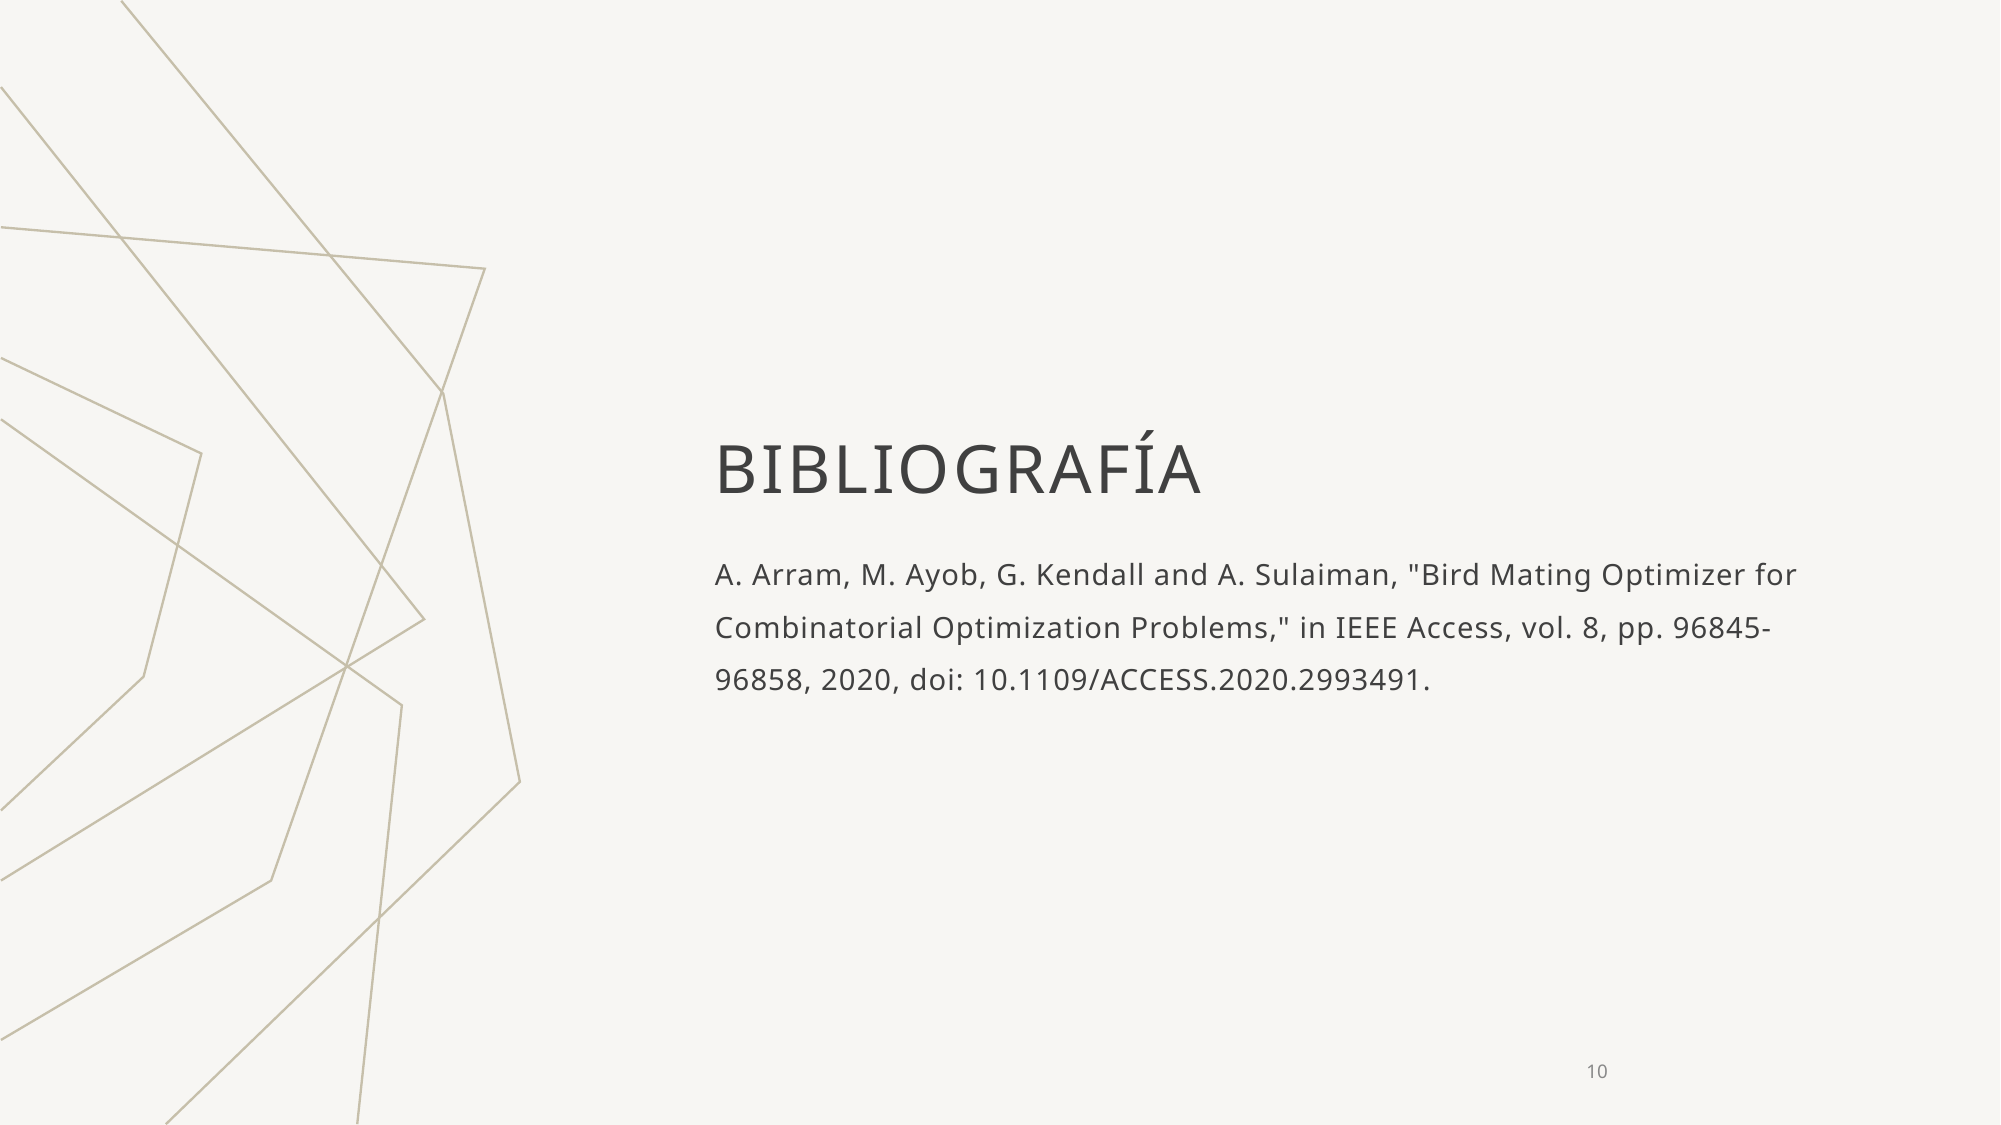

# bibliografía
A. Arram, M. Ayob, G. Kendall and A. Sulaiman, "Bird Mating Optimizer for Combinatorial Optimization Problems," in IEEE Access, vol. 8, pp. 96845-96858, 2020, doi: 10.1109/ACCESS.2020.2993491.